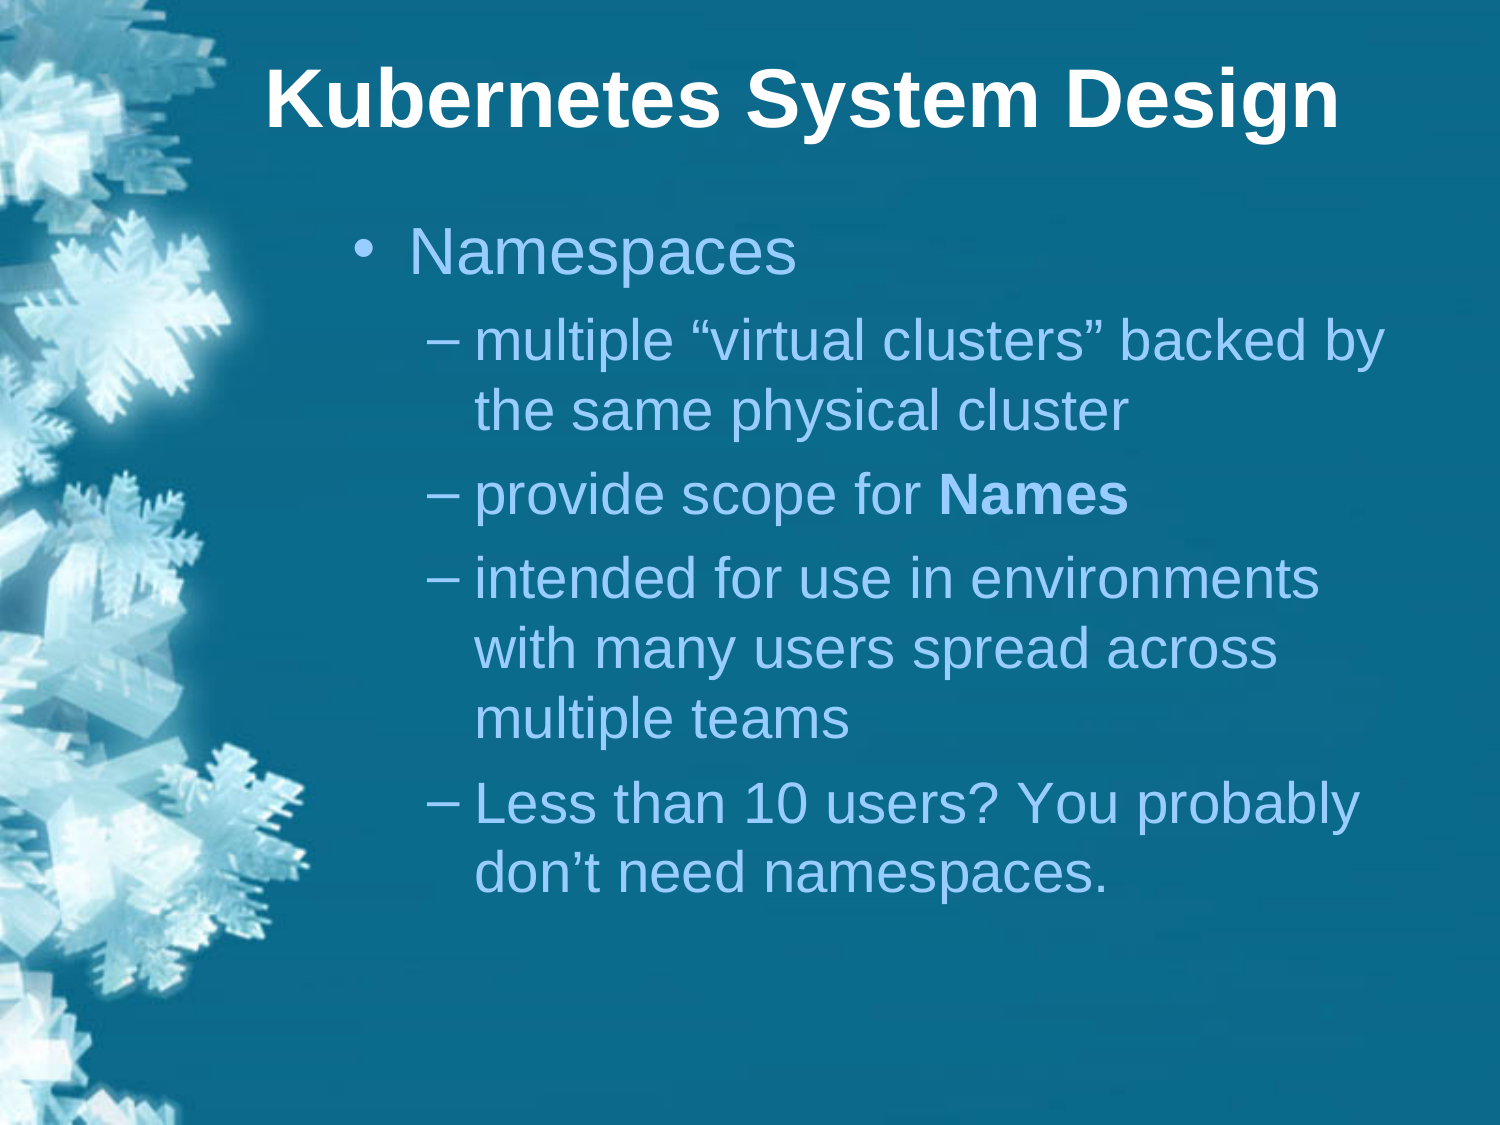

# Kubernetes System Design
Namespaces
multiple “virtual clusters” backed by the same physical cluster
provide scope for Names
intended for use in environments with many users spread across multiple teams
Less than 10 users? You probably don’t need namespaces.